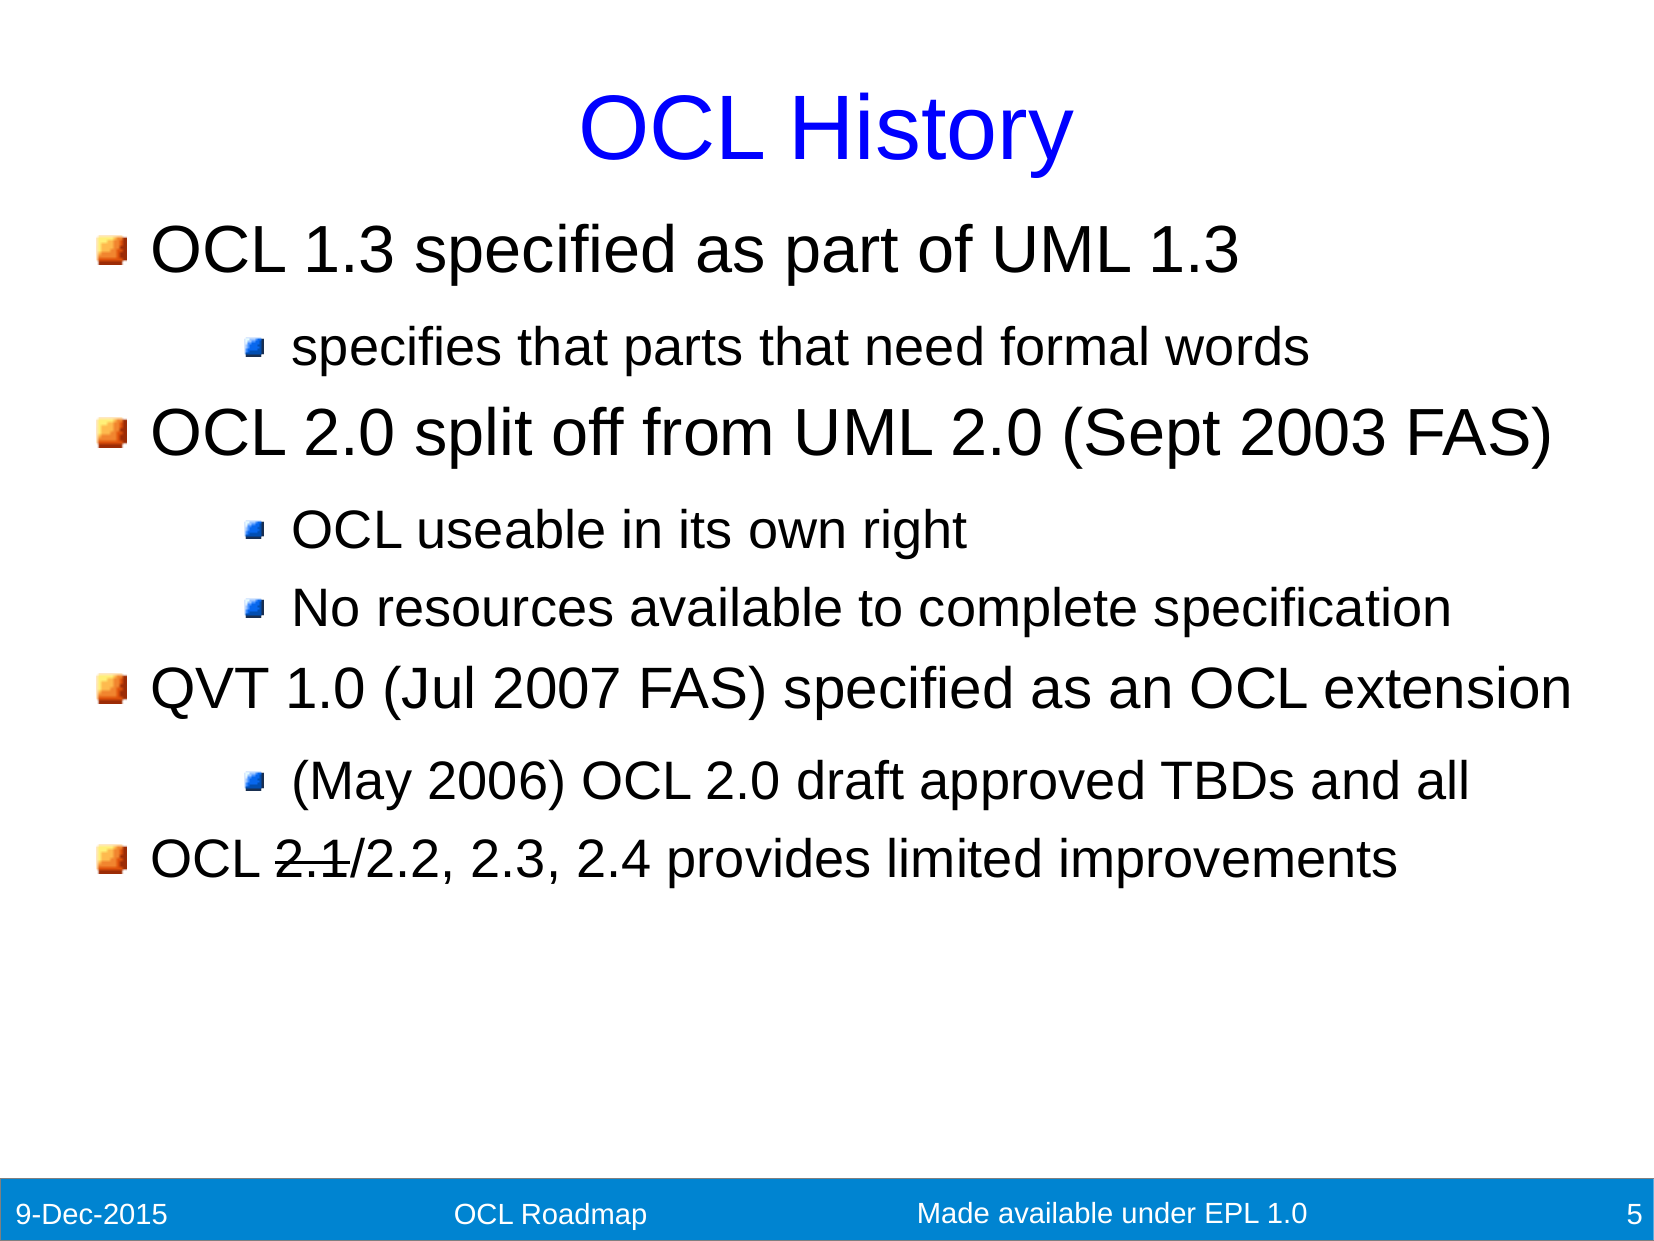

# OCL History
OCL 1.3 specified as part of UML 1.3
specifies that parts that need formal words
OCL 2.0 split off from UML 2.0 (Sept 2003 FAS)
OCL useable in its own right
No resources available to complete specification
QVT 1.0 (Jul 2007 FAS) specified as an OCL extension
(May 2006) OCL 2.0 draft approved TBDs and all
OCL 2.1/2.2, 2.3, 2.4 provides limited improvements
9-Dec-2015
OCL Roadmap
5